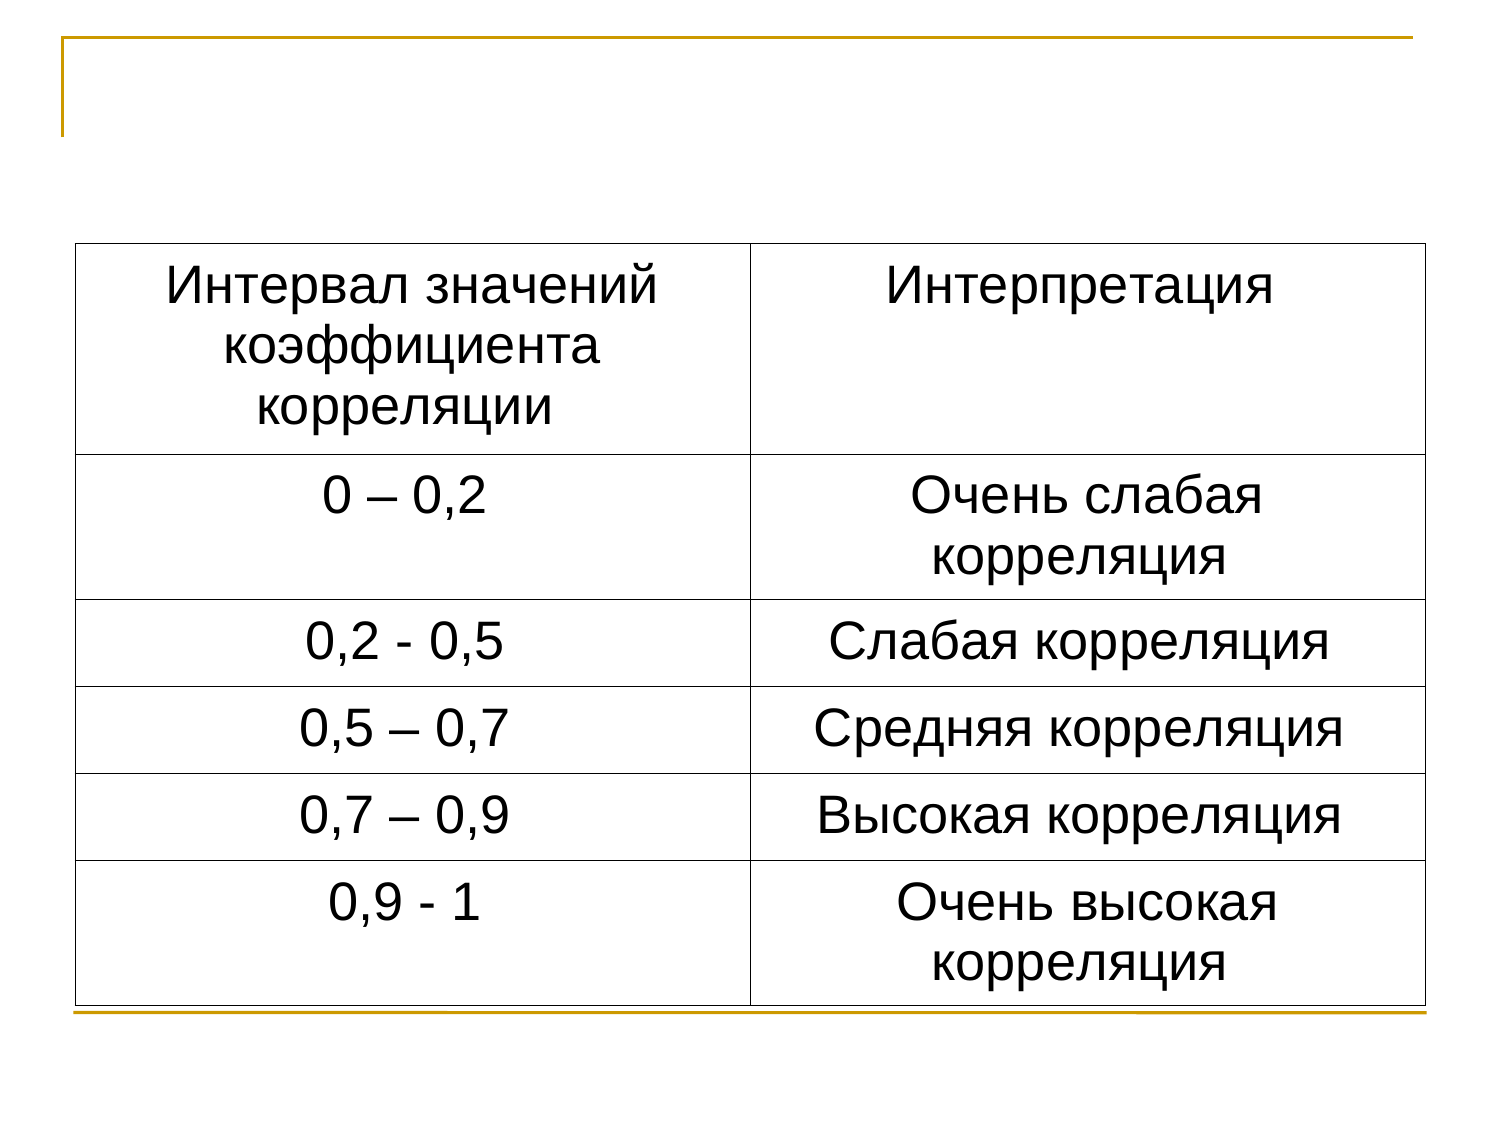

#
| Интервал значений коэффициента корреляции | Интерпретация |
| --- | --- |
| 0 – 0,2 | Очень слабая корреляция |
| 0,2 - 0,5 | Слабая корреляция |
| 0,5 – 0,7 | Средняя корреляция |
| 0,7 – 0,9 | Высокая корреляция |
| 0,9 - 1 | Очень высокая корреляция |